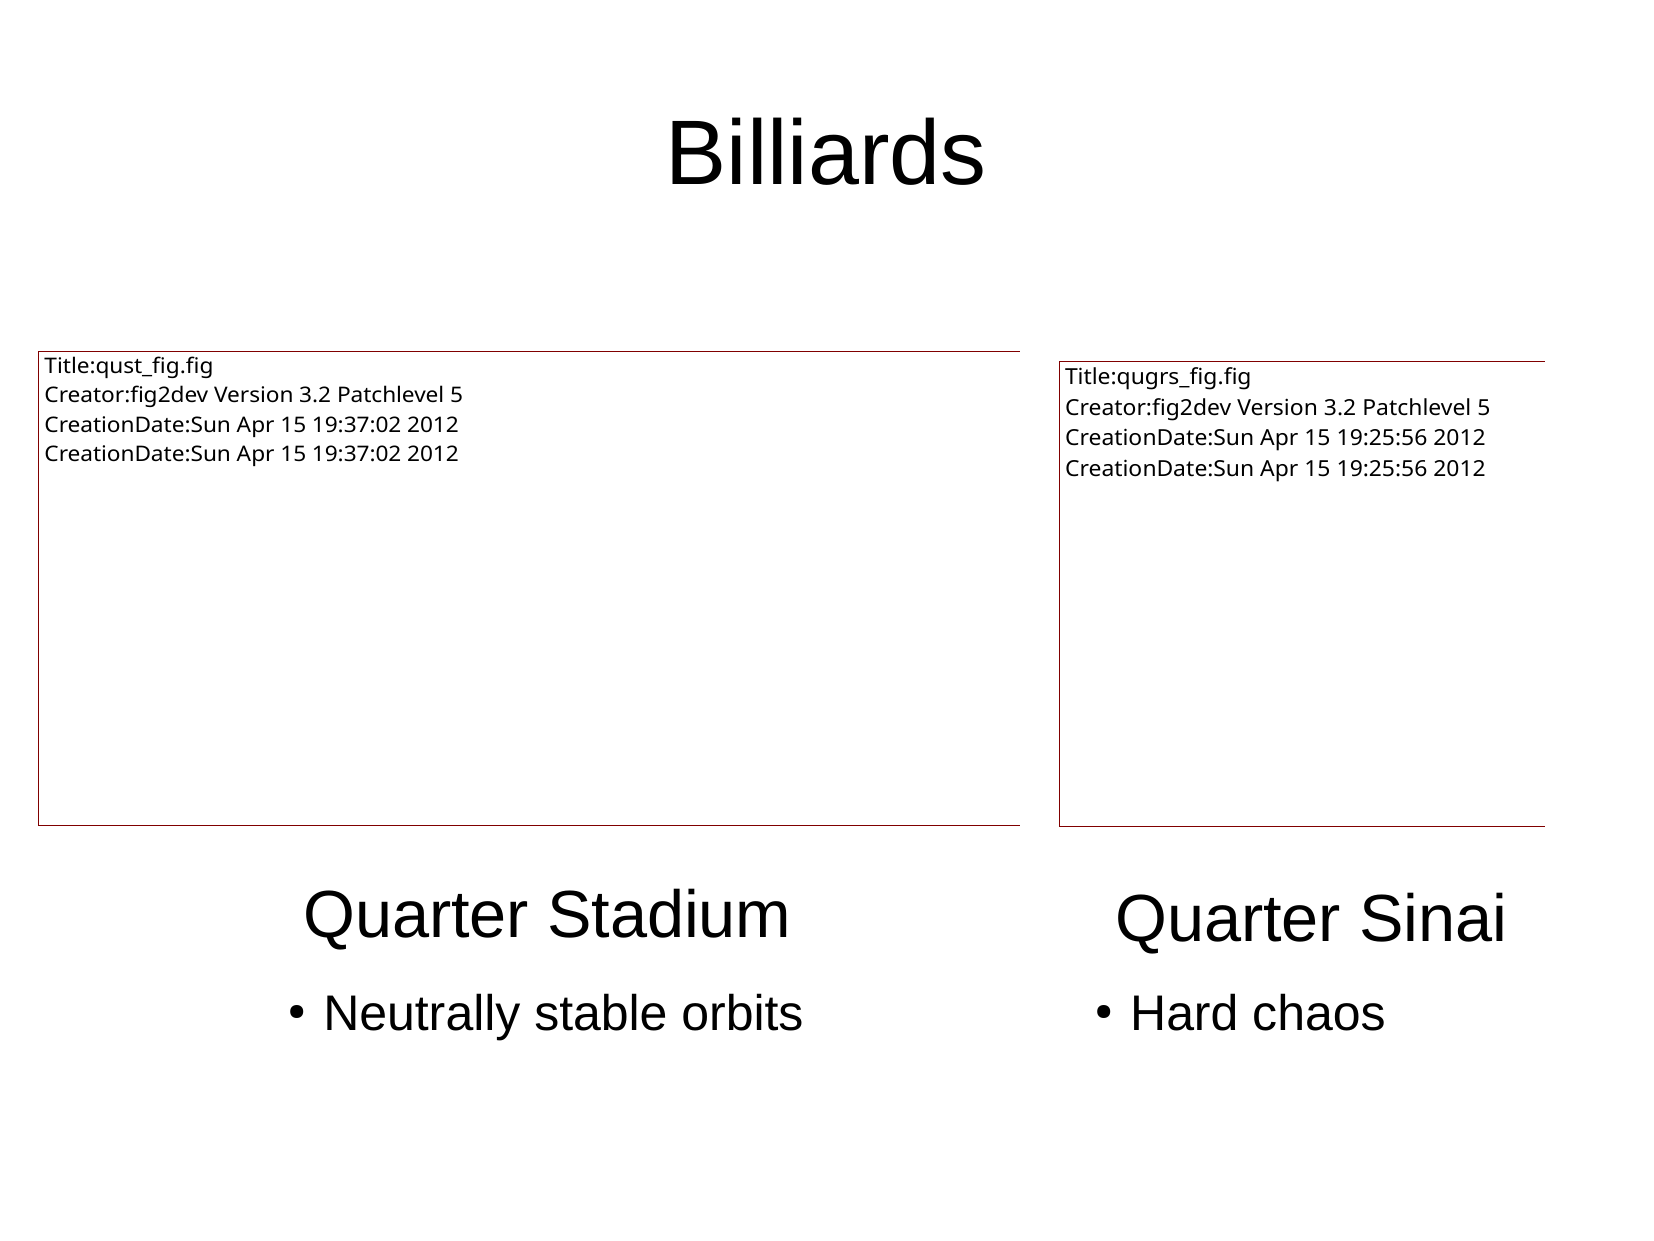

# Billiards
Quarter Stadium
Quarter Sinai
Neutrally stable orbits
Hard chaos